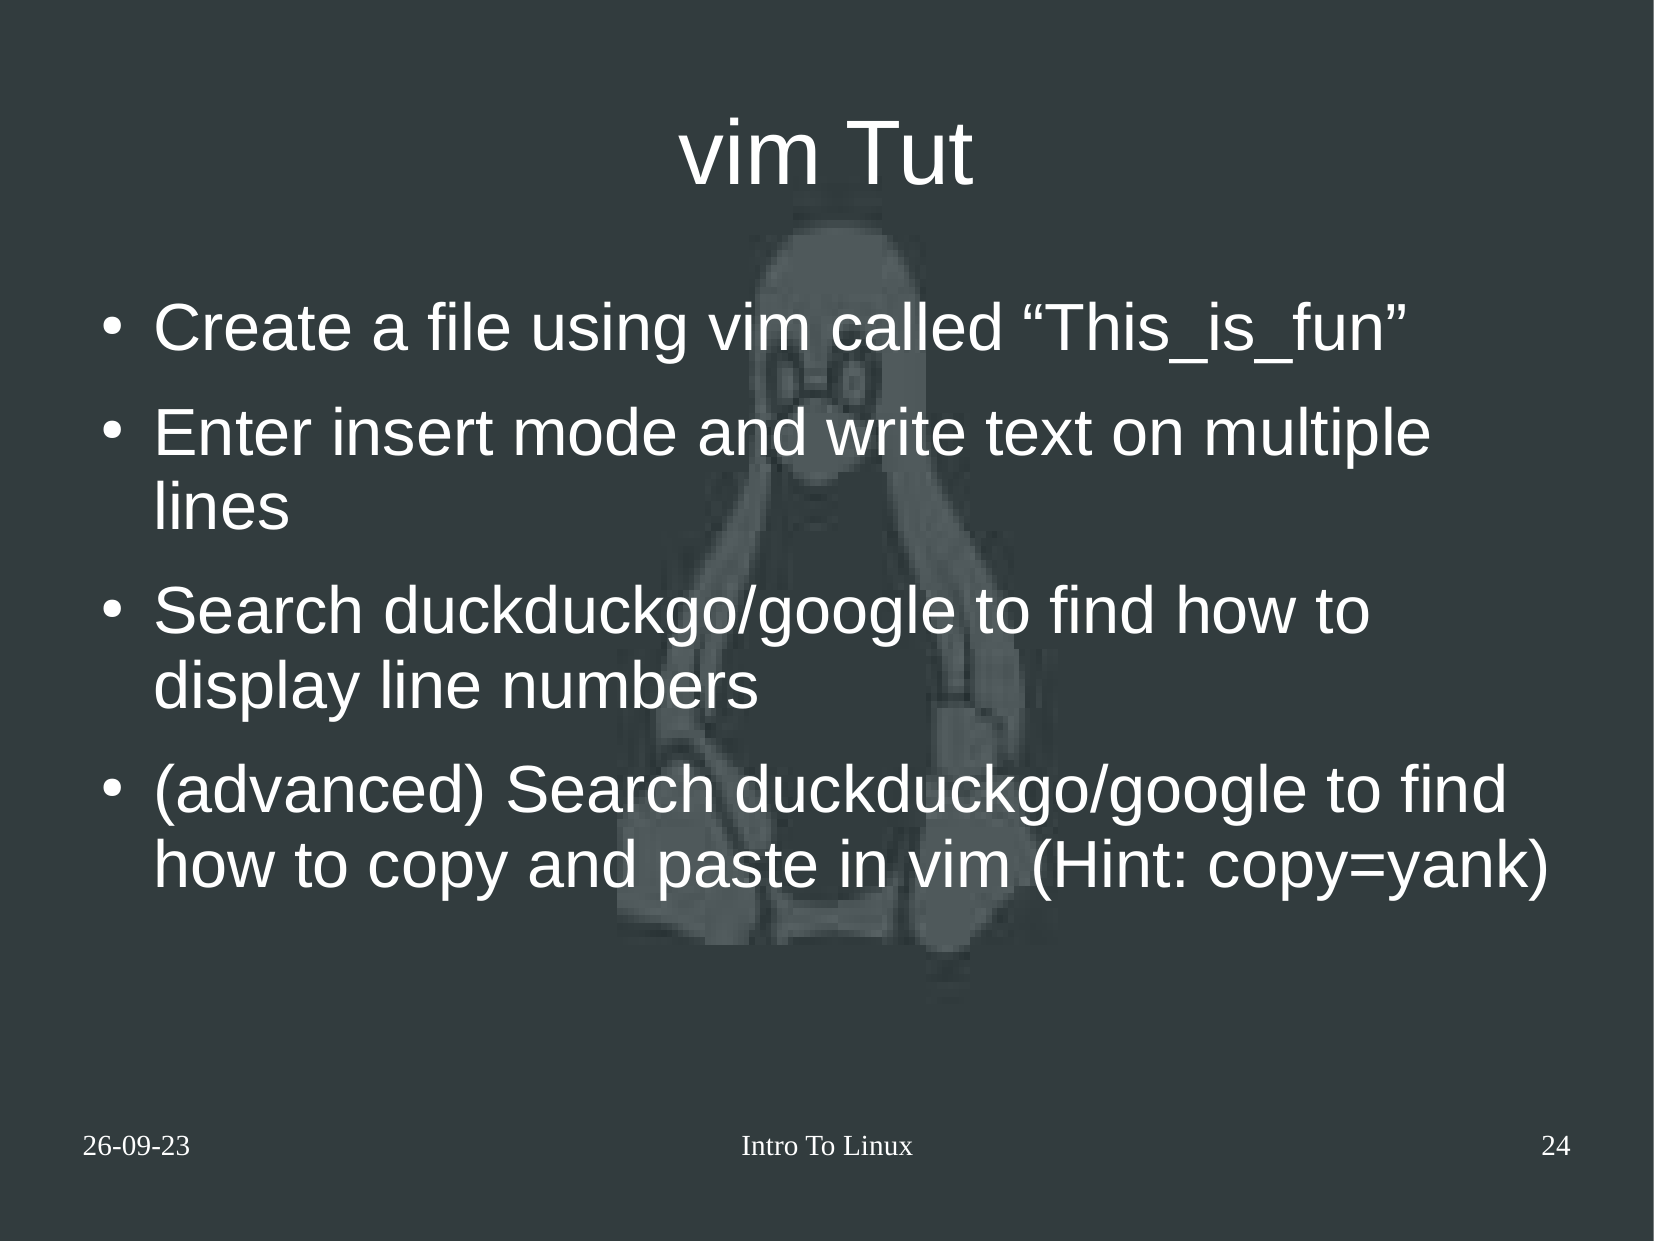

# vim Tut
Create a file using vim called “This_is_fun”
Enter insert mode and write text on multiple lines
Search duckduckgo/google to find how to display line numbers
(advanced) Search duckduckgo/google to find how to copy and paste in vim (Hint: copy=yank)
Intro To Linux
24